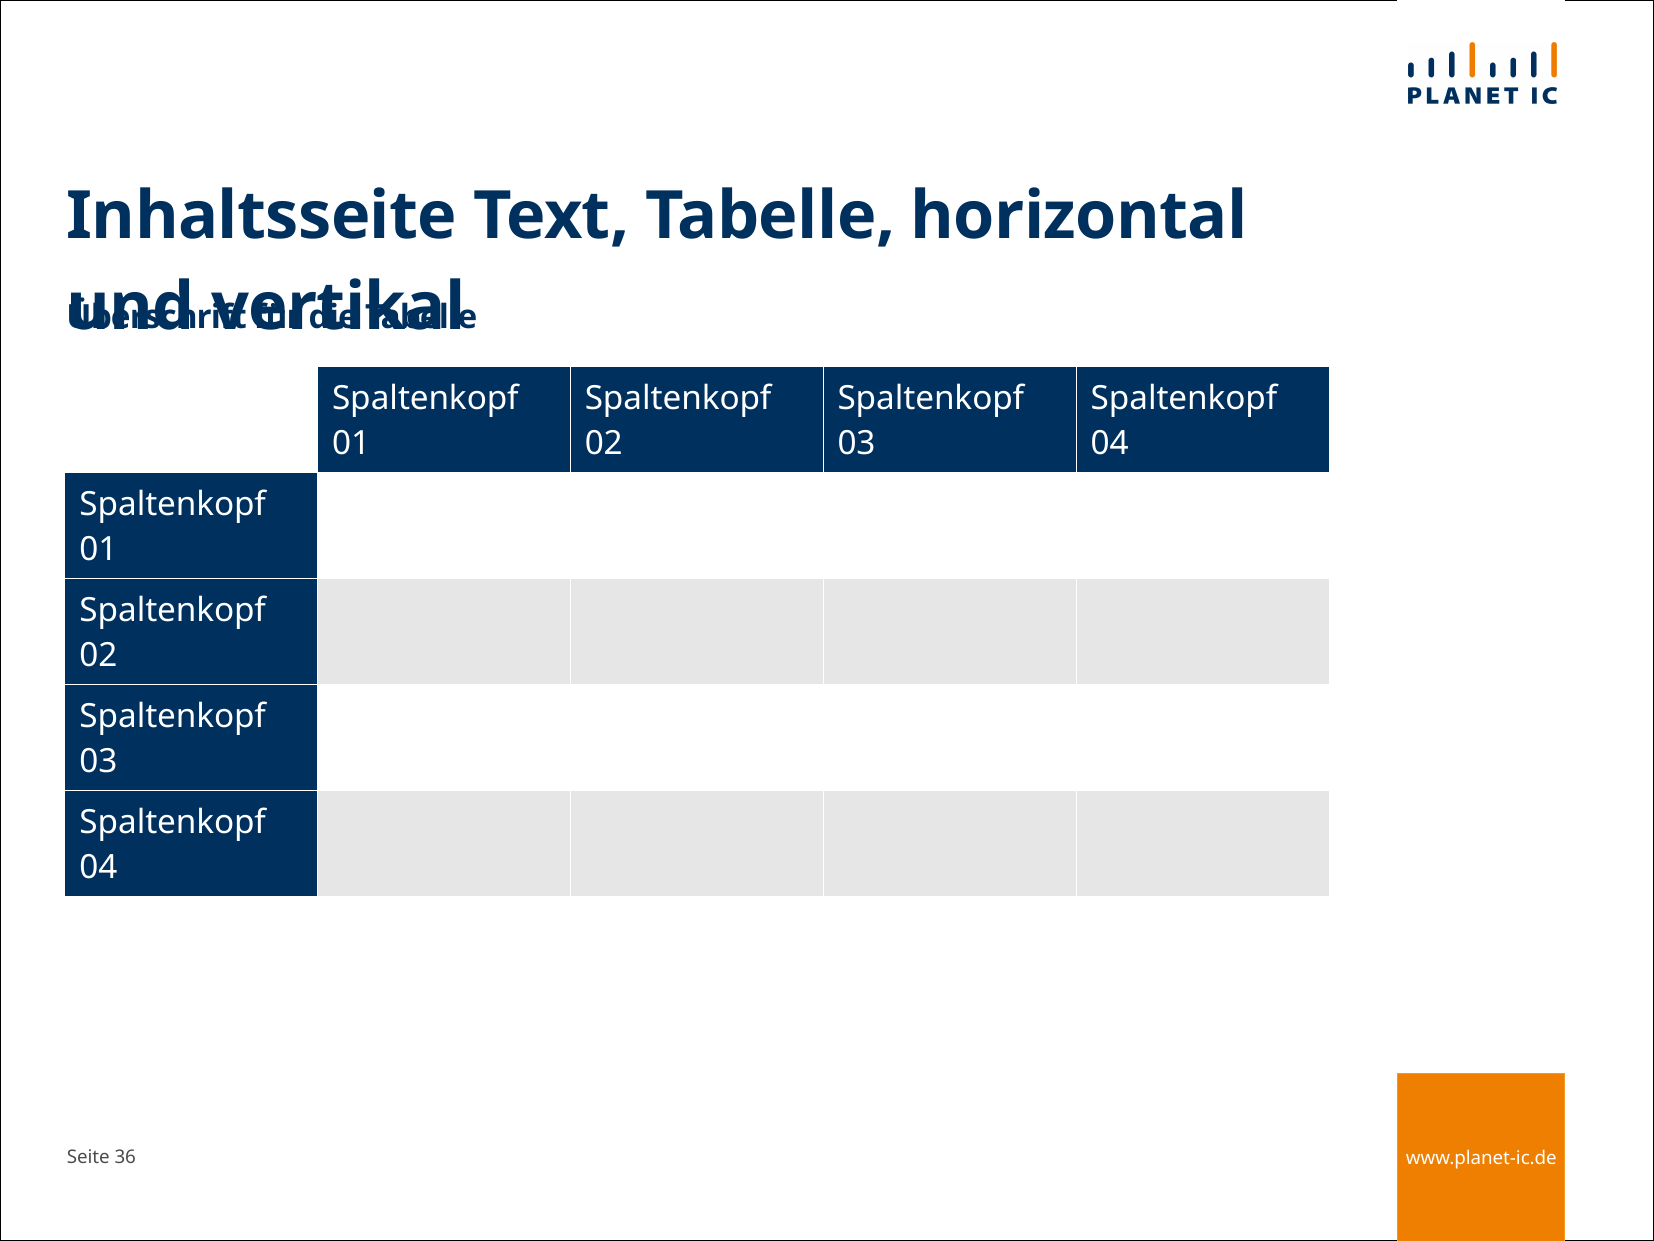

Inhaltsseite Text, Tabelle, horizontal und vertikal
Überschrift für die Tabelle
| | Spaltenkopf 01 | Spaltenkopf 02 | Spaltenkopf 03 | Spaltenkopf 04 |
| --- | --- | --- | --- | --- |
| Spaltenkopf 01 | | | | |
| Spaltenkopf 02 | | | | |
| Spaltenkopf 03 | | | | |
| Spaltenkopf 04 | | | | |